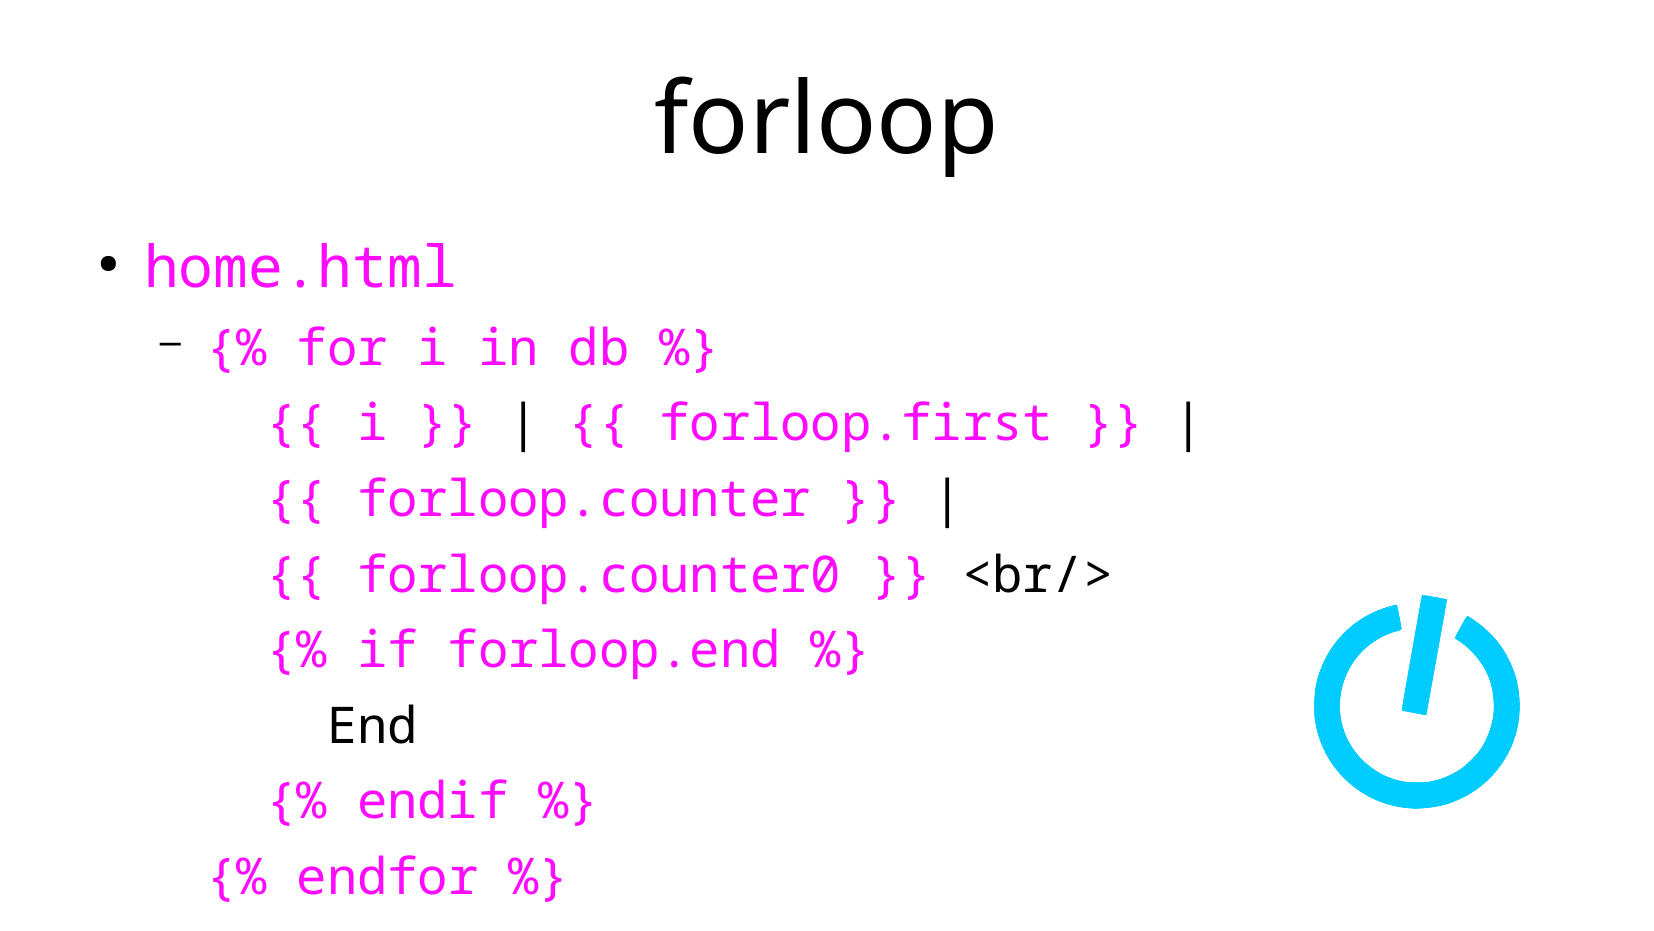

# forloop
home.html
{% for i in db %}
 {{ i }} | {{ forloop.first }} |
 {{ forloop.counter }} |
 {{ forloop.counter0 }} <br/>
 {% if forloop.end %}
 End
 {% endif %}
{% endfor %}